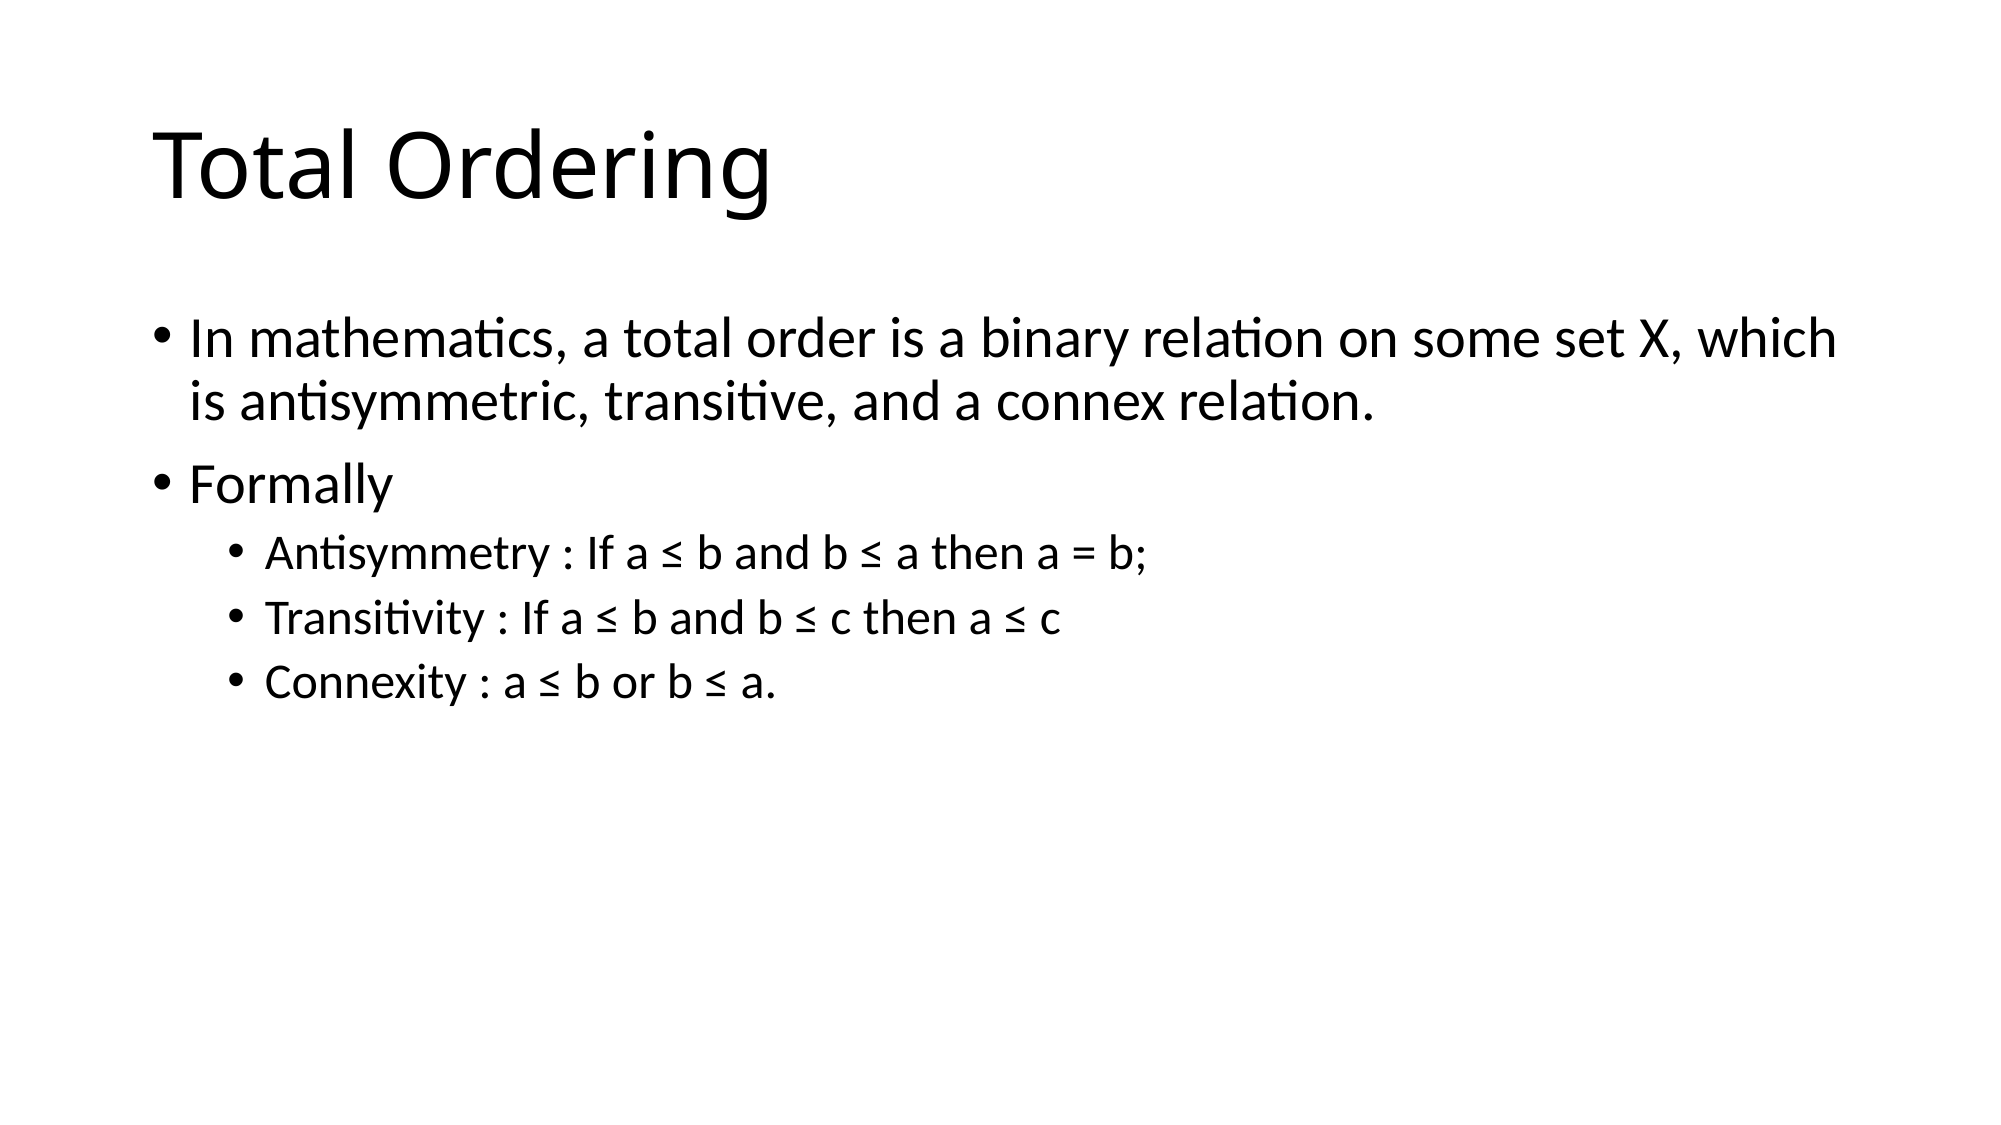

# Total Ordering
In mathematics, a total order is a binary relation on some set X, which is antisymmetric, transitive, and a connex relation.
Formally
Antisymmetry : If a ≤ b and b ≤ a then a = b;
Transitivity : If a ≤ b and b ≤ c then a ≤ c
Connexity : a ≤ b or b ≤ a.